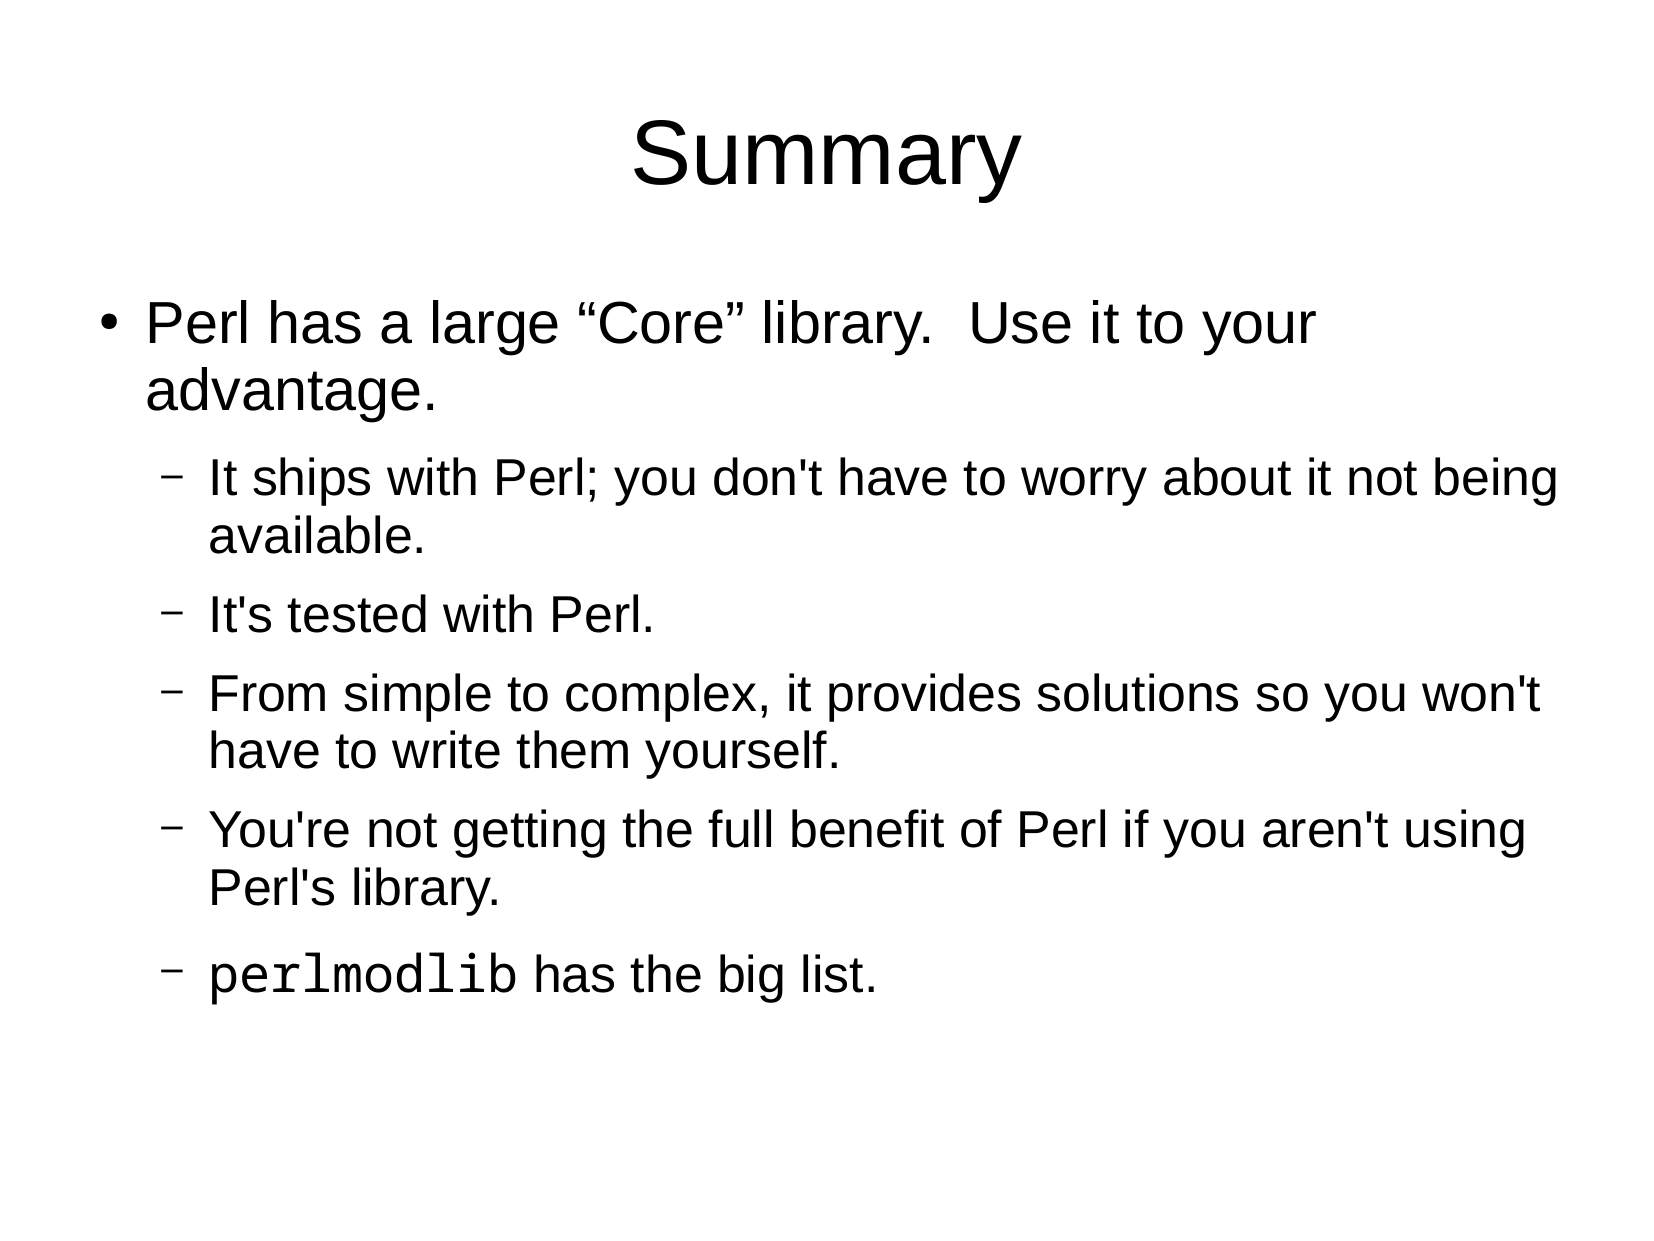

# Summary
Perl has a large “Core” library. Use it to your advantage.
It ships with Perl; you don't have to worry about it not being available.
It's tested with Perl.
From simple to complex, it provides solutions so you won't have to write them yourself.
You're not getting the full benefit of Perl if you aren't using Perl's library.
perlmodlib has the big list.